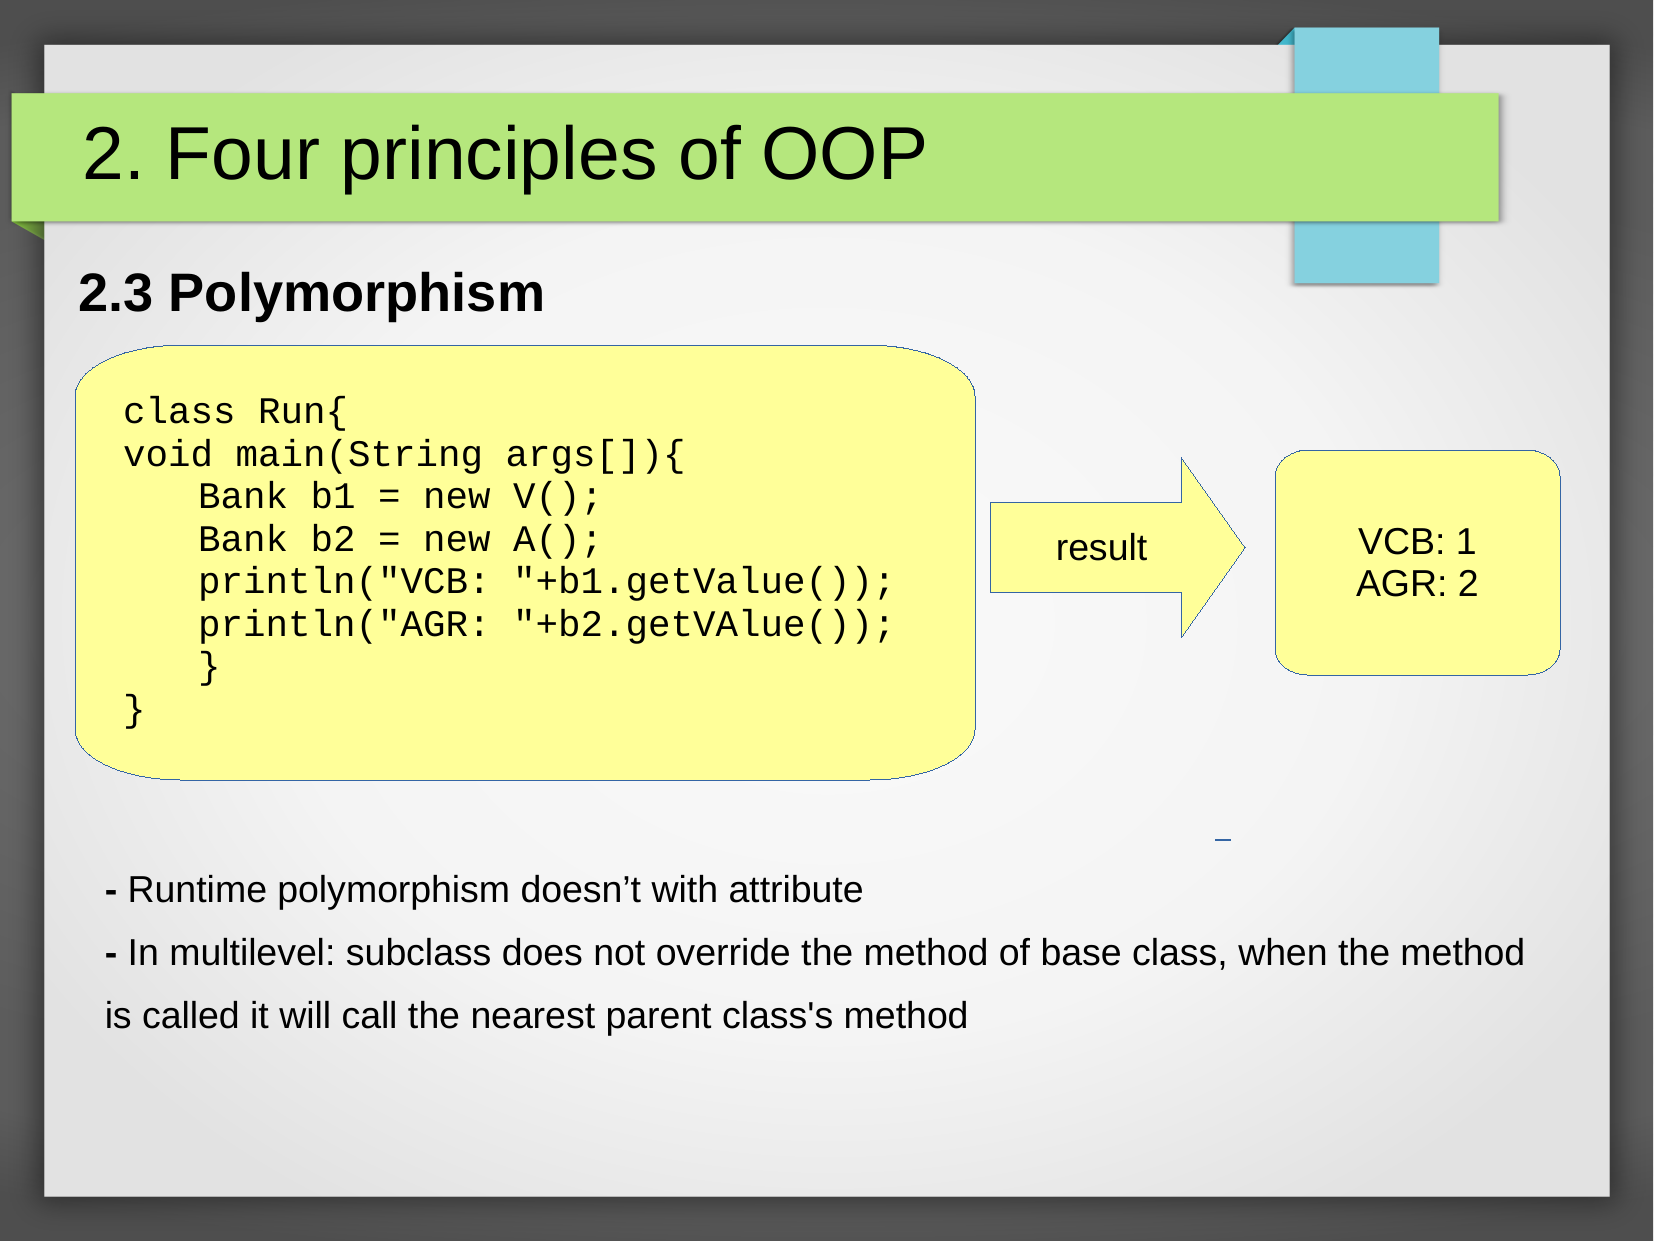

# 2. Four principles of OOP
2.3 Polymorphism
class Run{
void main(String args[]){
	Bank b1 = new V();
	Bank b2 = new A();
	println("VCB: "+b1.getValue());
	println("AGR: "+b2.getVAlue());
	}
}
VCB: 1
AGR: 2
result
- Runtime polymorphism doesn’t with attribute
- In multilevel: subclass does not override the method of base class, when the method is called it will call the nearest parent class's method